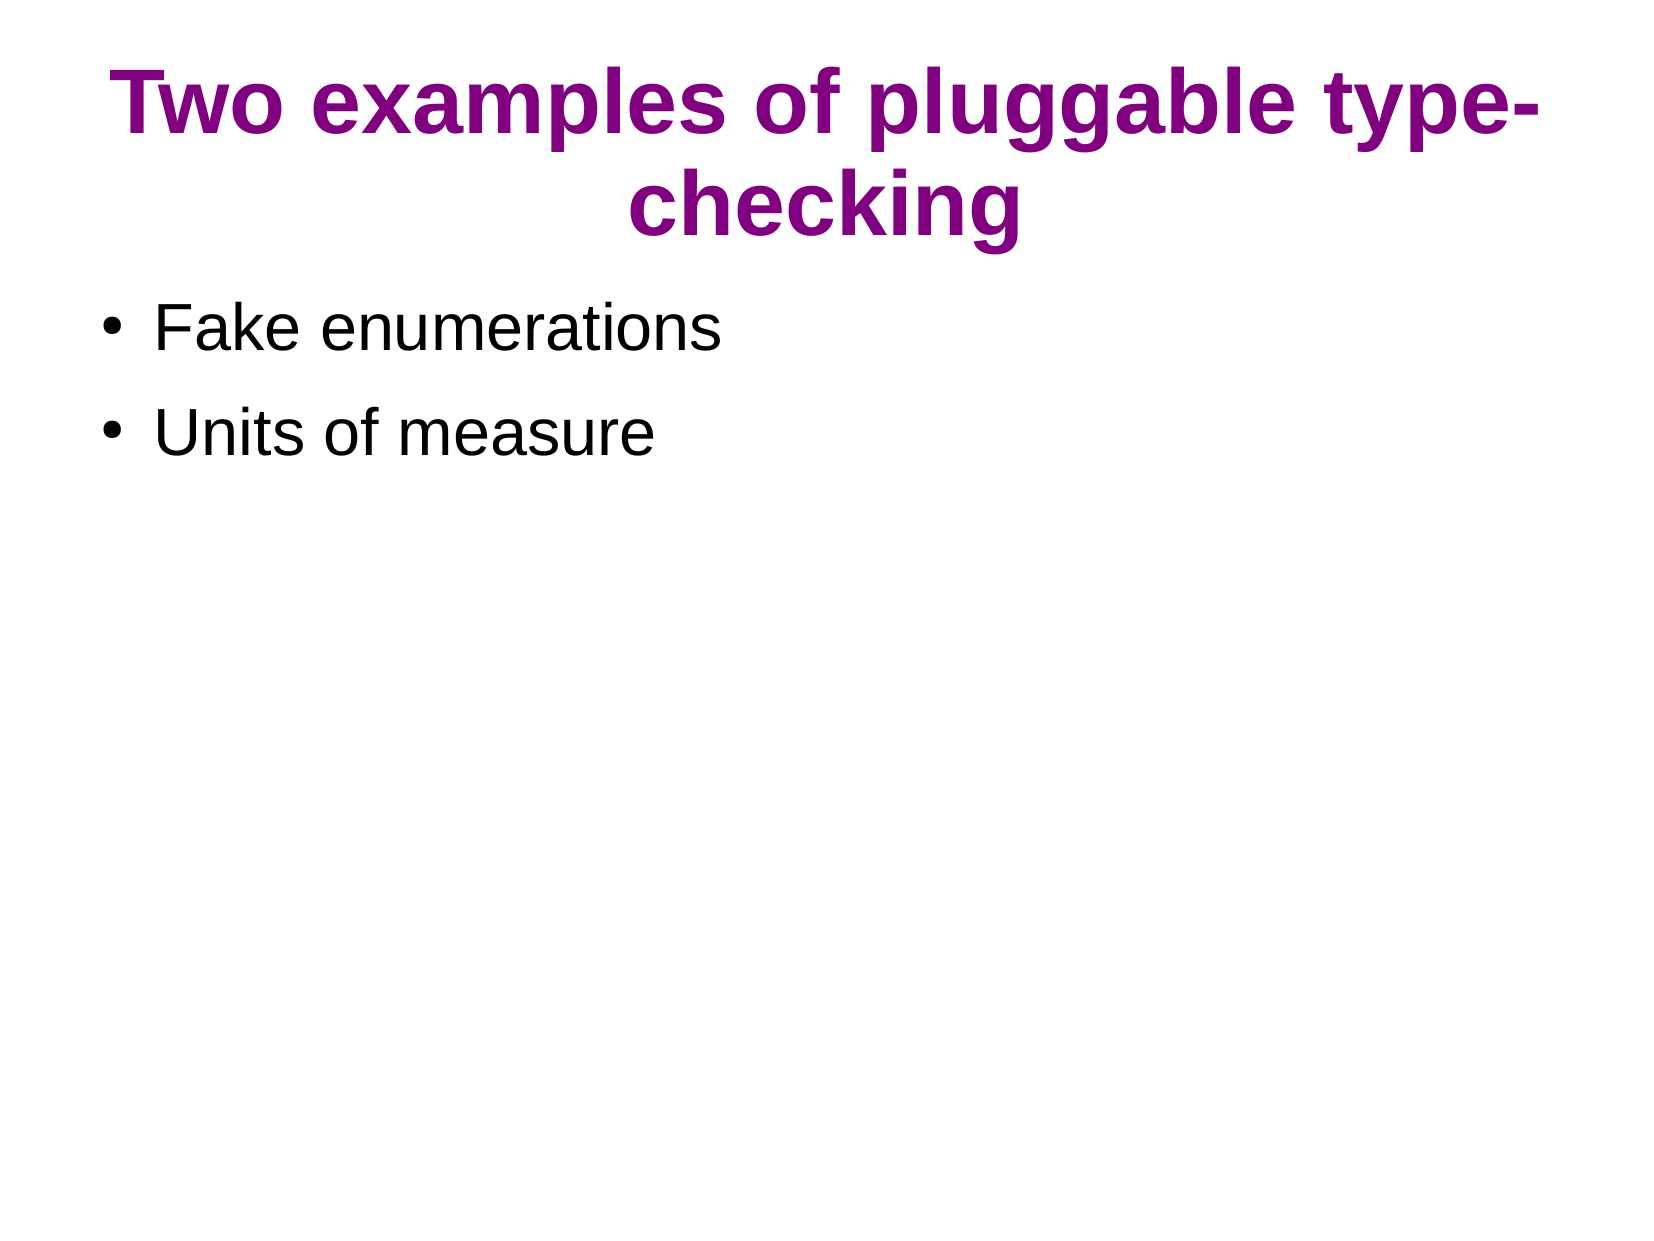

# Two examples of pluggable type-checking
Fake enumerations
Units of measure